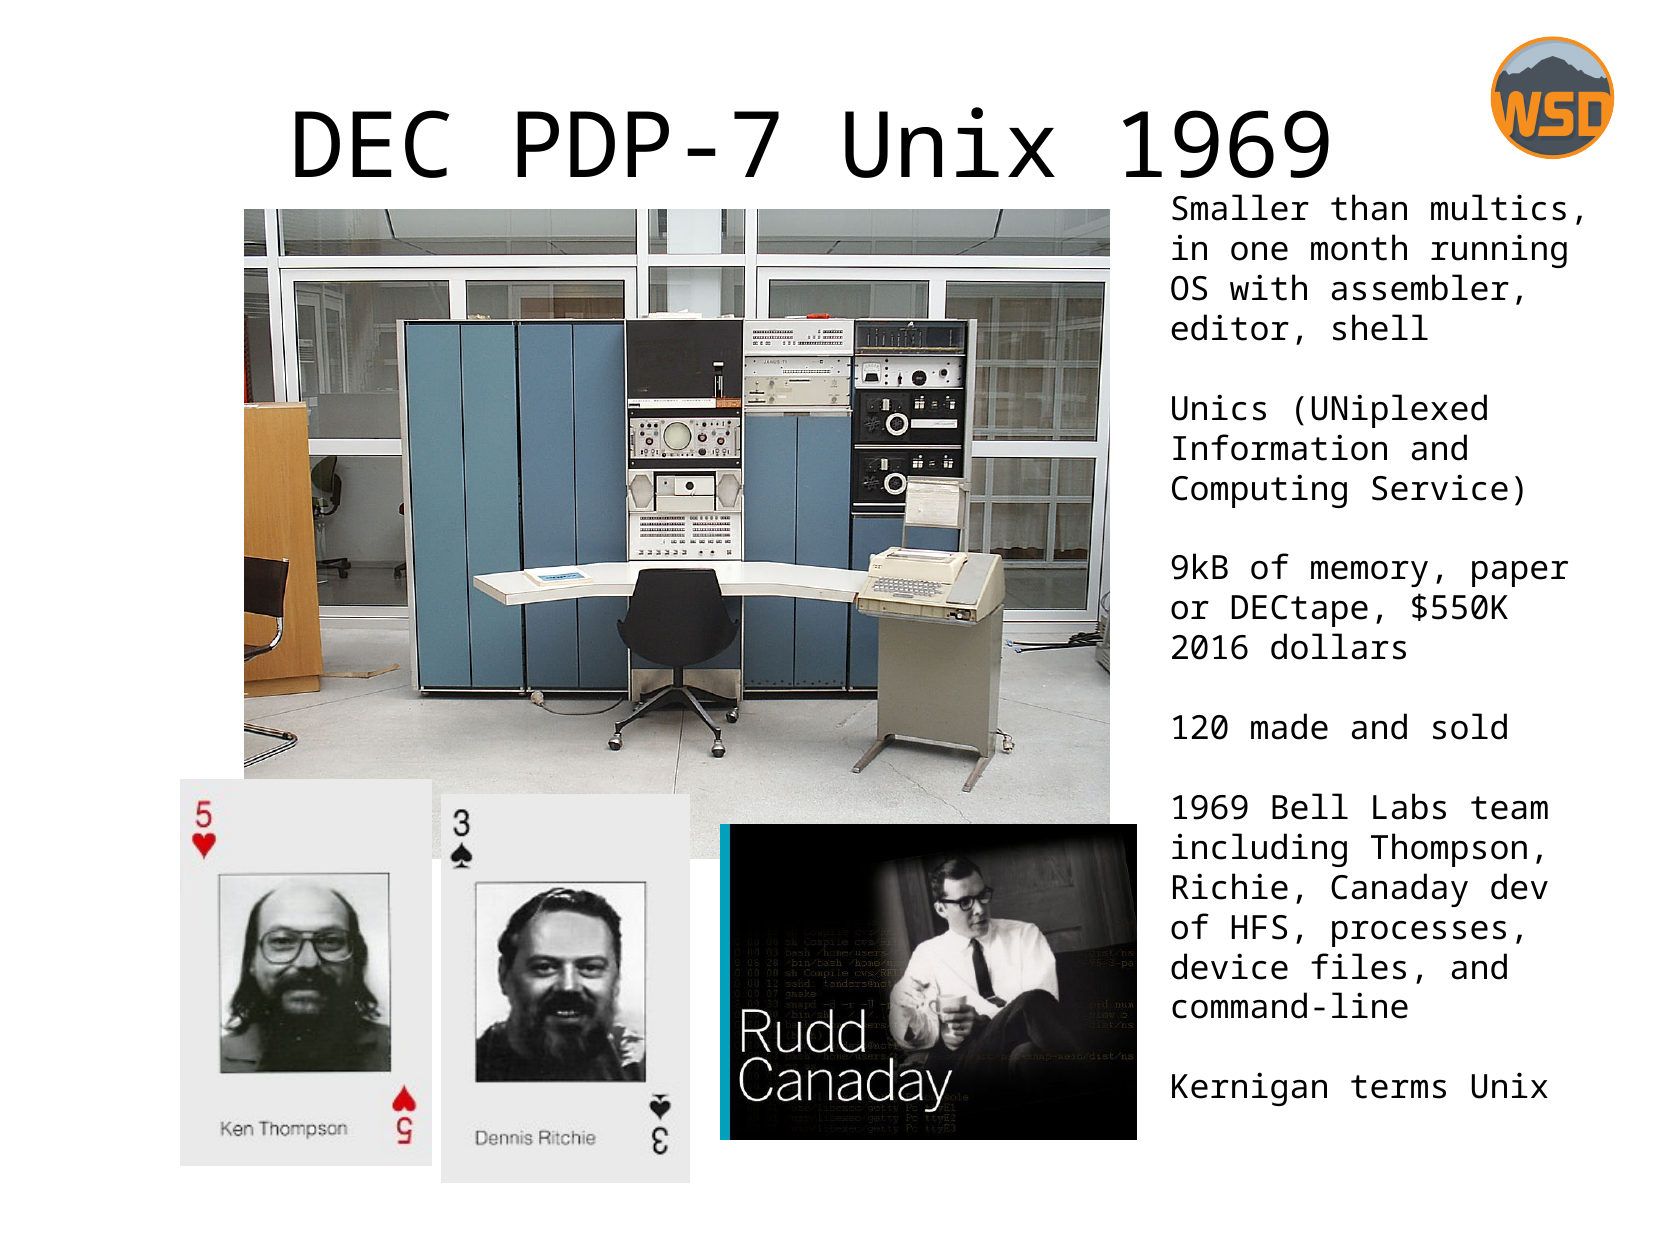

DEC PDP-7 Unix 1969
Smaller than multics, in one month running OS with assembler, editor, shell
Unics (UNiplexed Information and Computing Service)
9kB of memory, paper or DECtape, $550K 2016 dollars
120 made and sold
1969 Bell Labs team including Thompson, Richie, Canaday dev of HFS, processes, device files, and command-line
Kernigan terms Unix